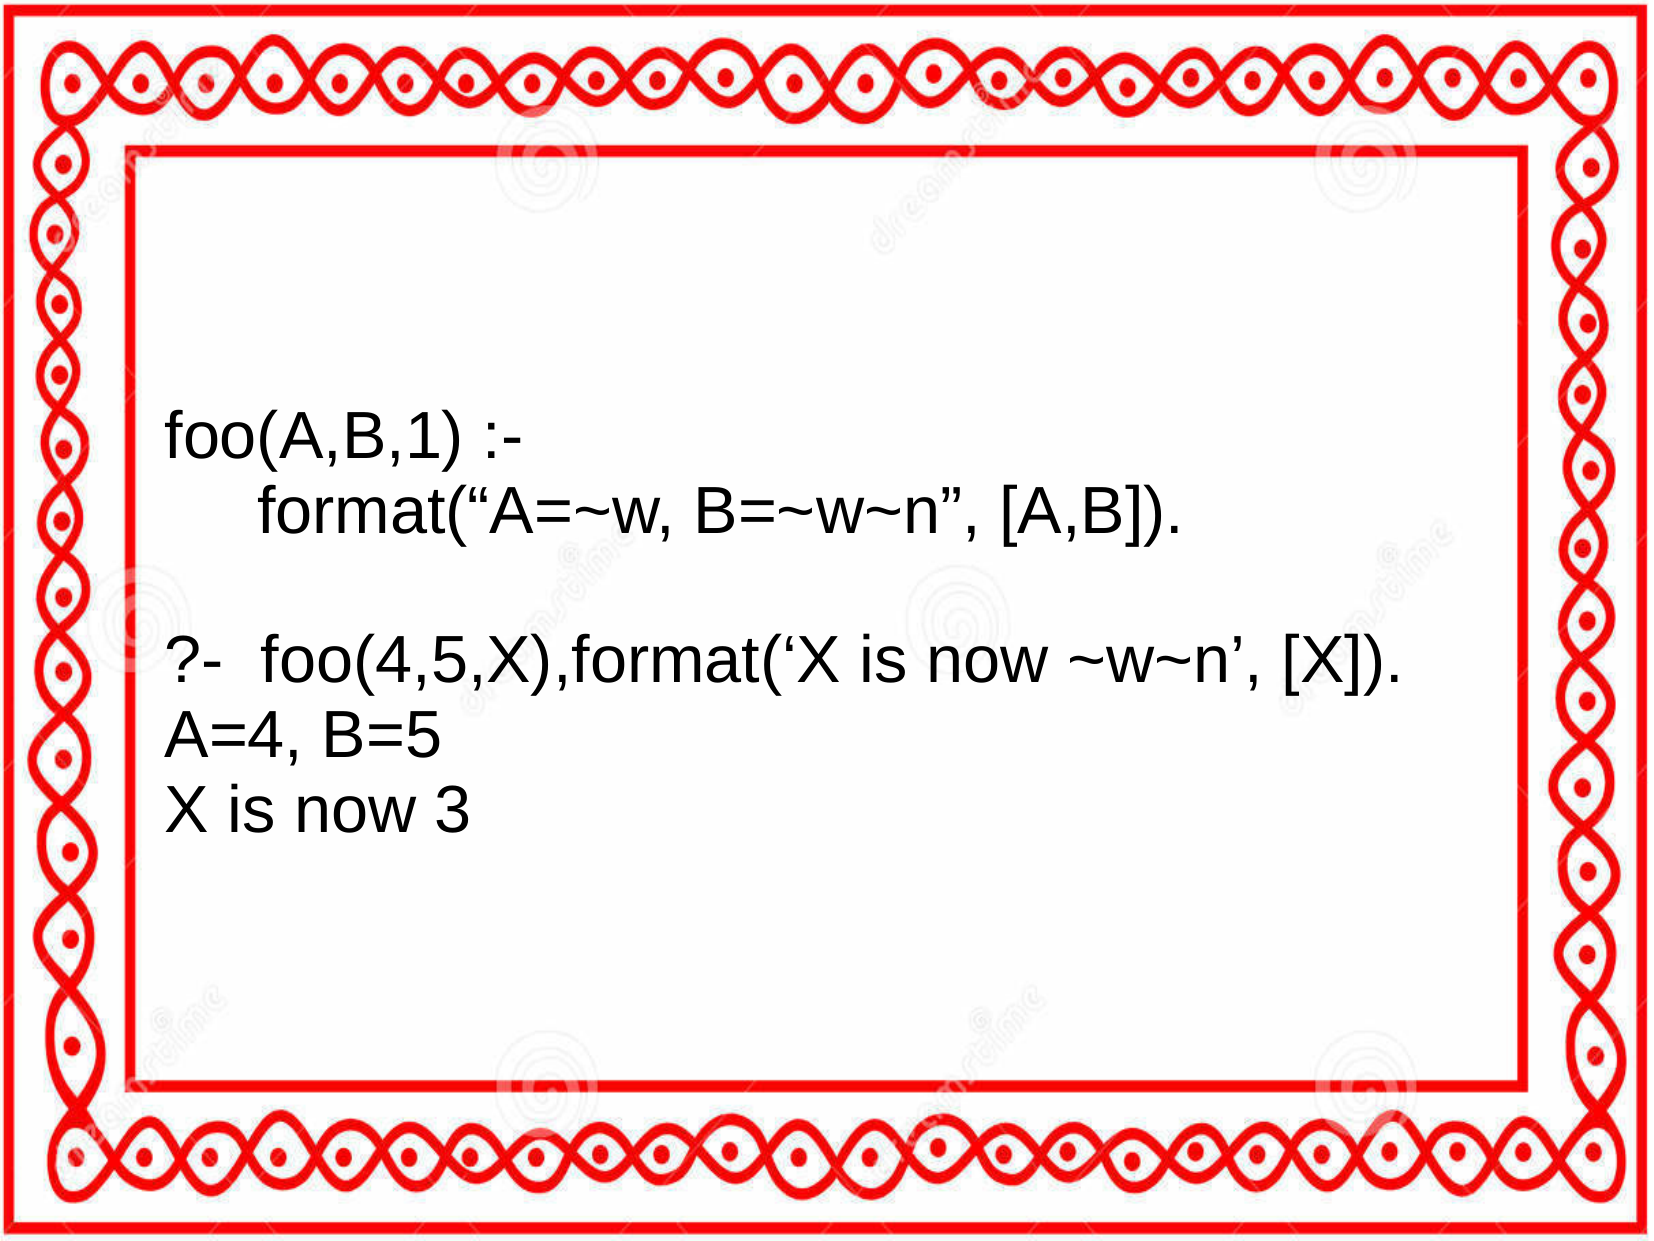

# foo(A,B,1) :-
 format(“A=~w, B=~w~n”, [A,B]).
?- foo(4,5,X),format(‘X is now ~w~n’, [X]).
A=4, B=5
X is now 3